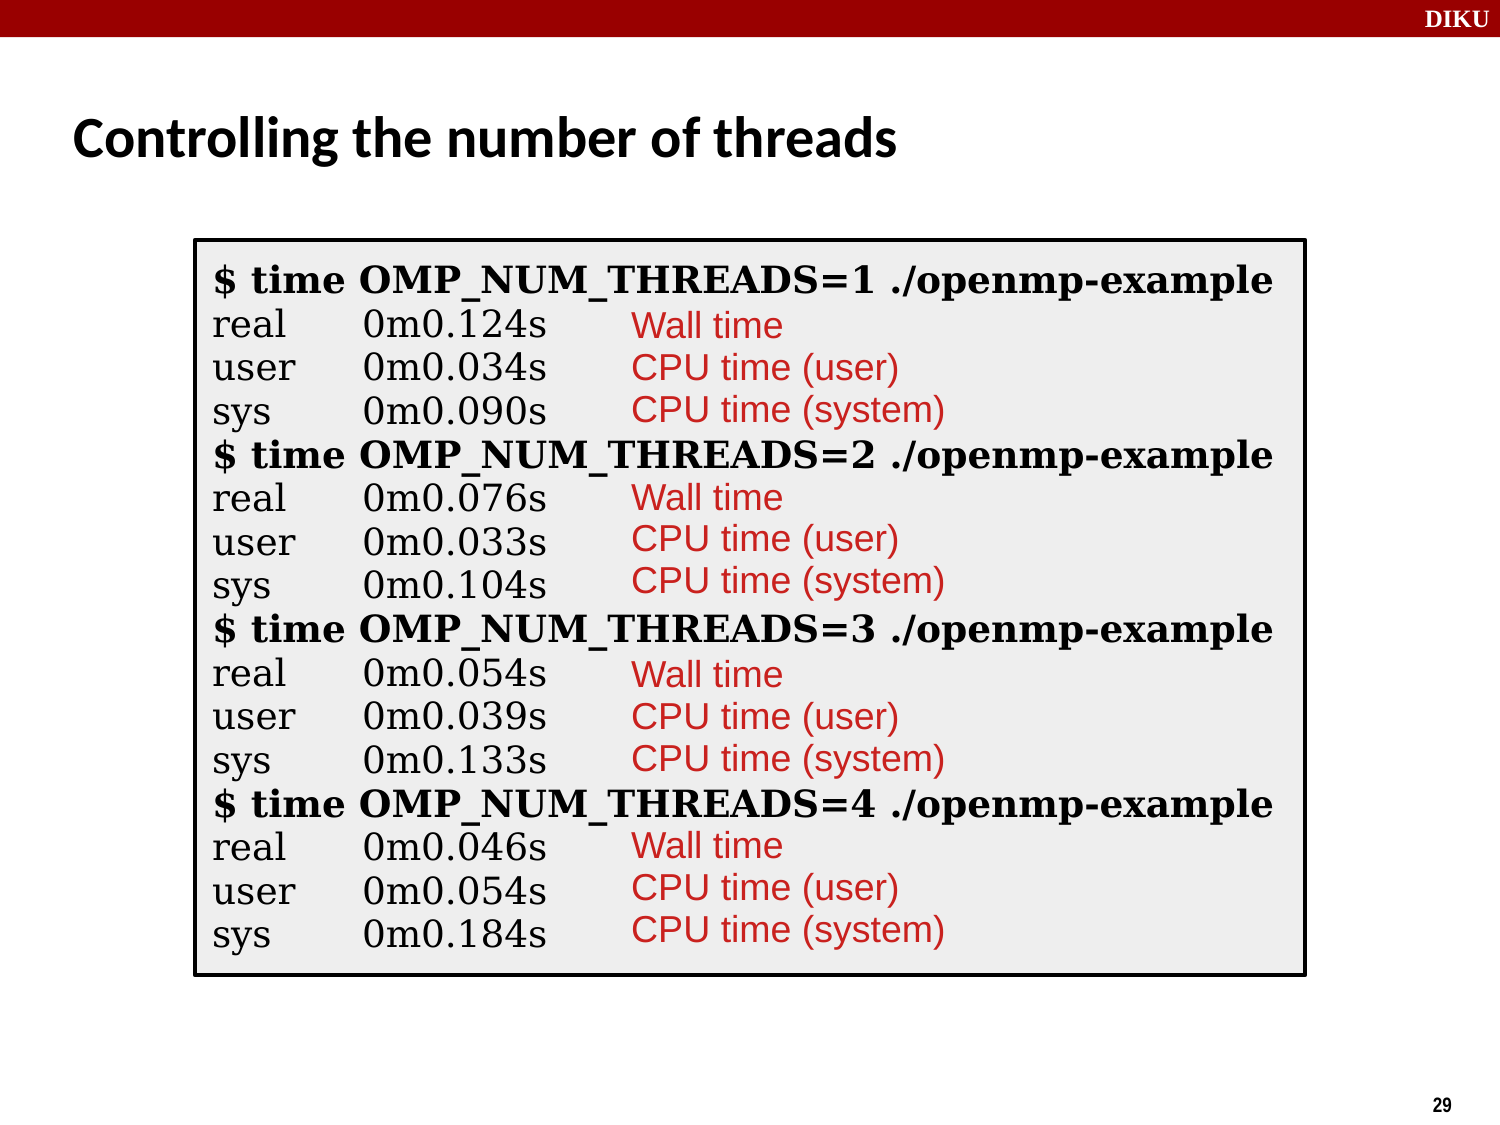

Controlling the number of threads
$ time OMP_NUM_THREADS=1 ./openmp-example
real		0m0.124s
user	0m0.034s
sys		0m0.090s
$ time OMP_NUM_THREADS=2 ./openmp-example
real		0m0.076s
user	0m0.033s
sys		0m0.104s
$ time OMP_NUM_THREADS=3 ./openmp-example
real		0m0.054s
user	0m0.039s
sys		0m0.133s
$ time OMP_NUM_THREADS=4 ./openmp-example
real		0m0.046s
user	0m0.054s
sys		0m0.184s
Wall time
CPU time (user)
CPU time (system)
Wall time
CPU time (user)
CPU time (system)
Wall time
CPU time (user)
CPU time (system)
Wall time
CPU time (user)
CPU time (system)